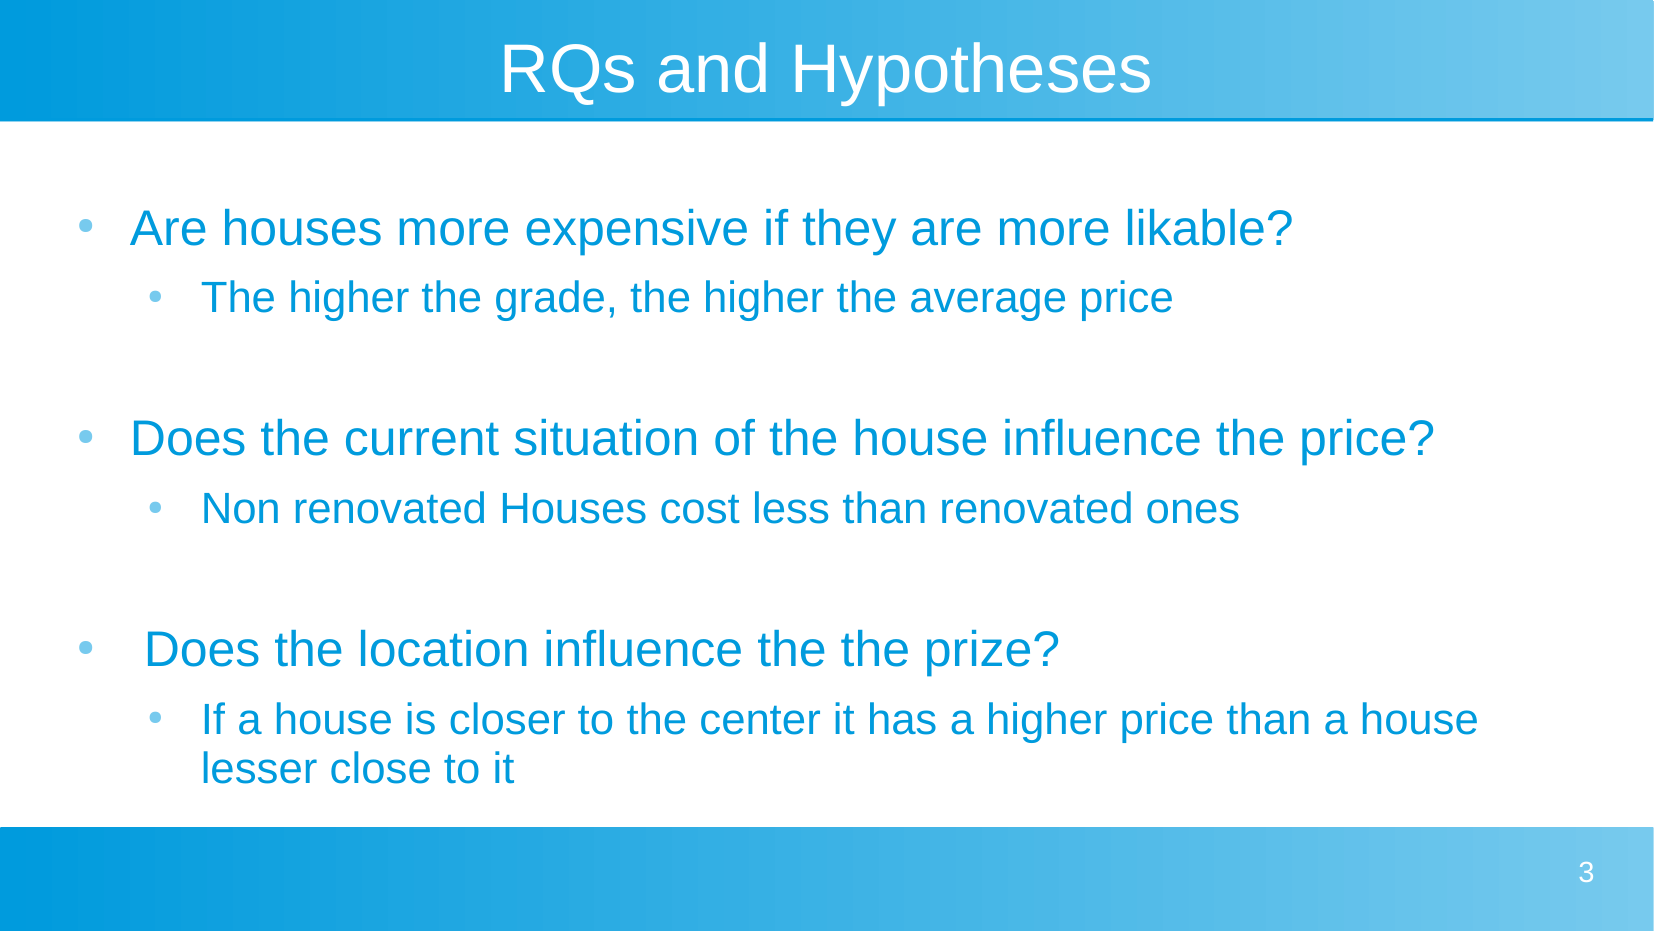

# RQs and Hypotheses
Are houses more expensive if they are more likable?
The higher the grade, the higher the average price
Does the current situation of the house influence the price?
Non renovated Houses cost less than renovated ones
 Does the location influence the the prize?
If a house is closer to the center it has a higher price than a house lesser close to it
3